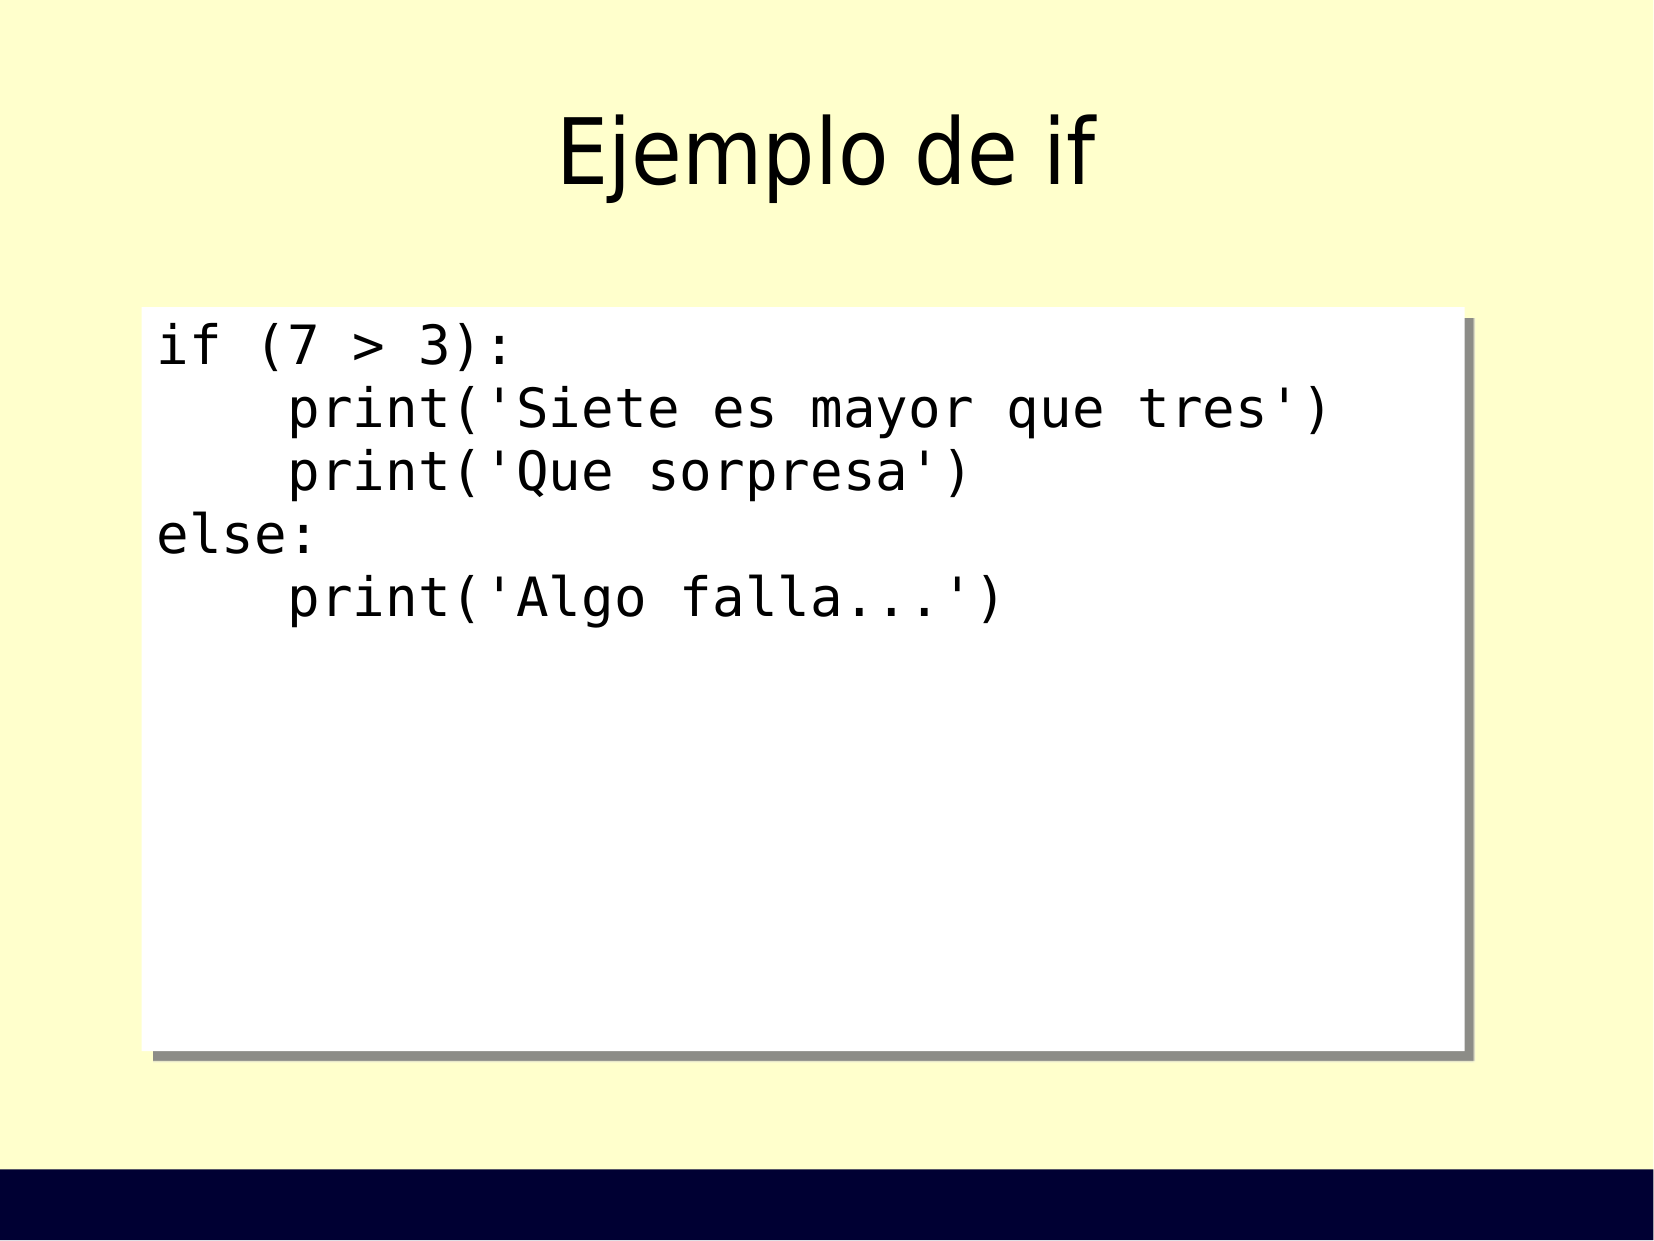

# Ejemplo de if
if (7 > 3):
 print('Siete es mayor que tres')
 print('Que sorpresa')
else:
 print('Algo falla...')